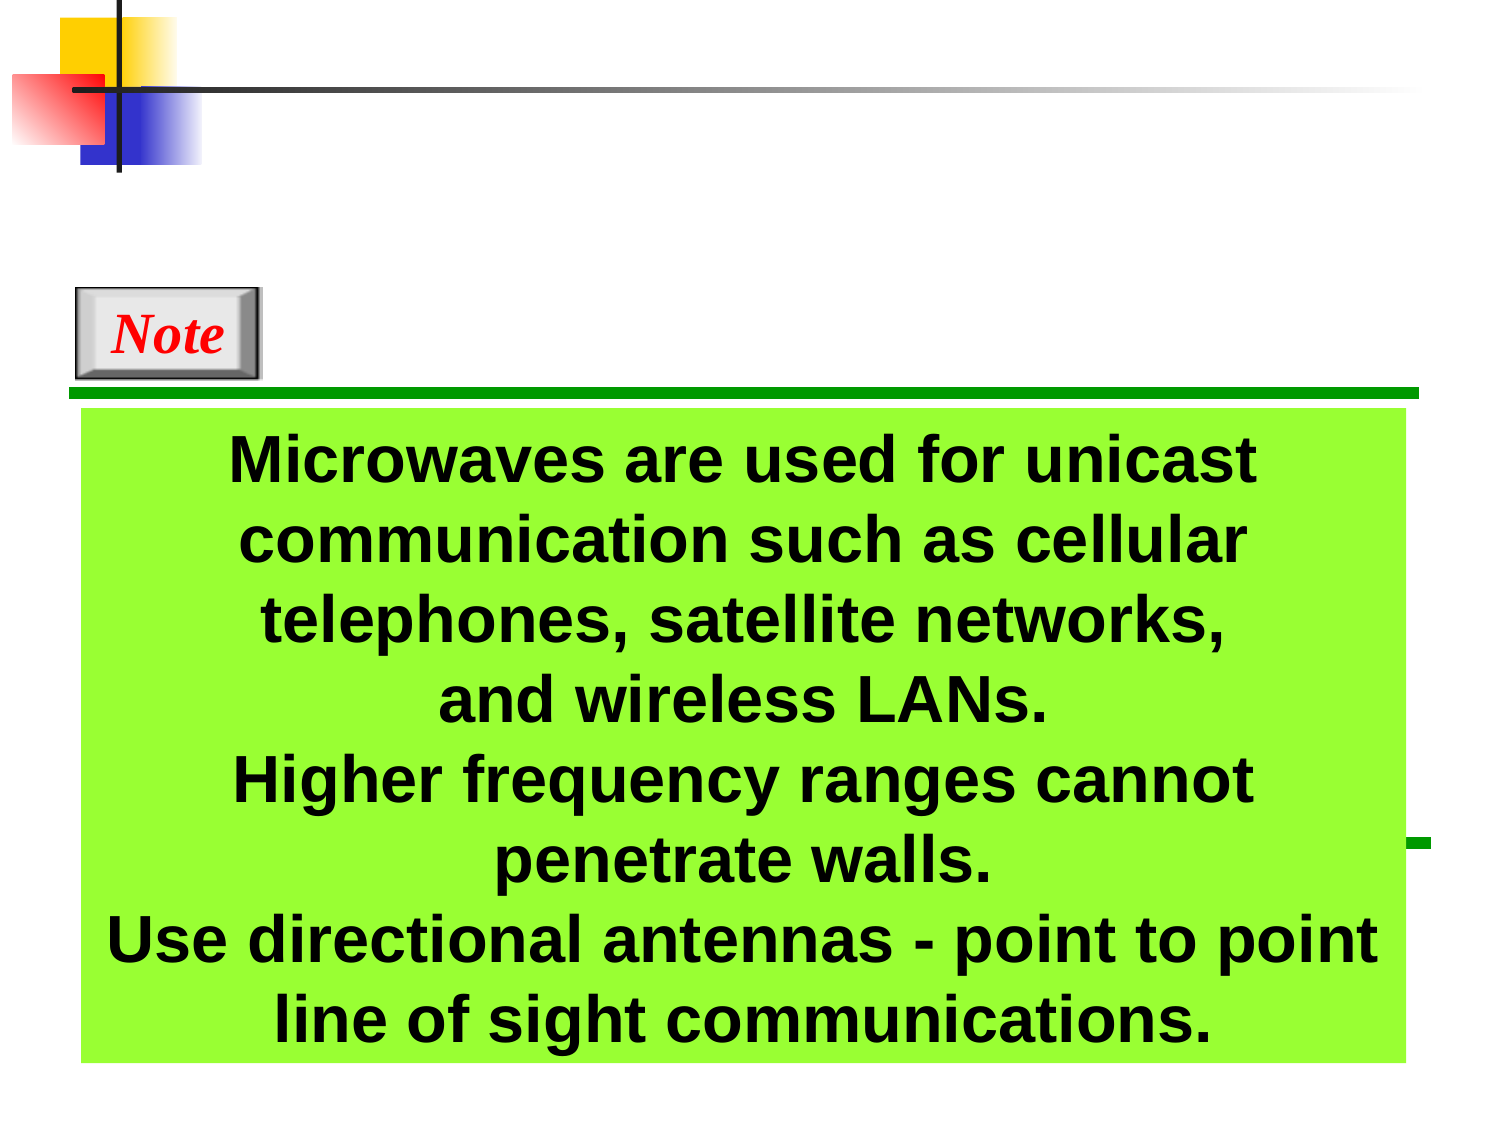

Note
Microwaves are used for unicast communication such as cellular telephones, satellite networks,
and wireless LANs.
Higher frequency ranges cannot penetrate walls.
Use directional antennas - point to point line of sight communications.